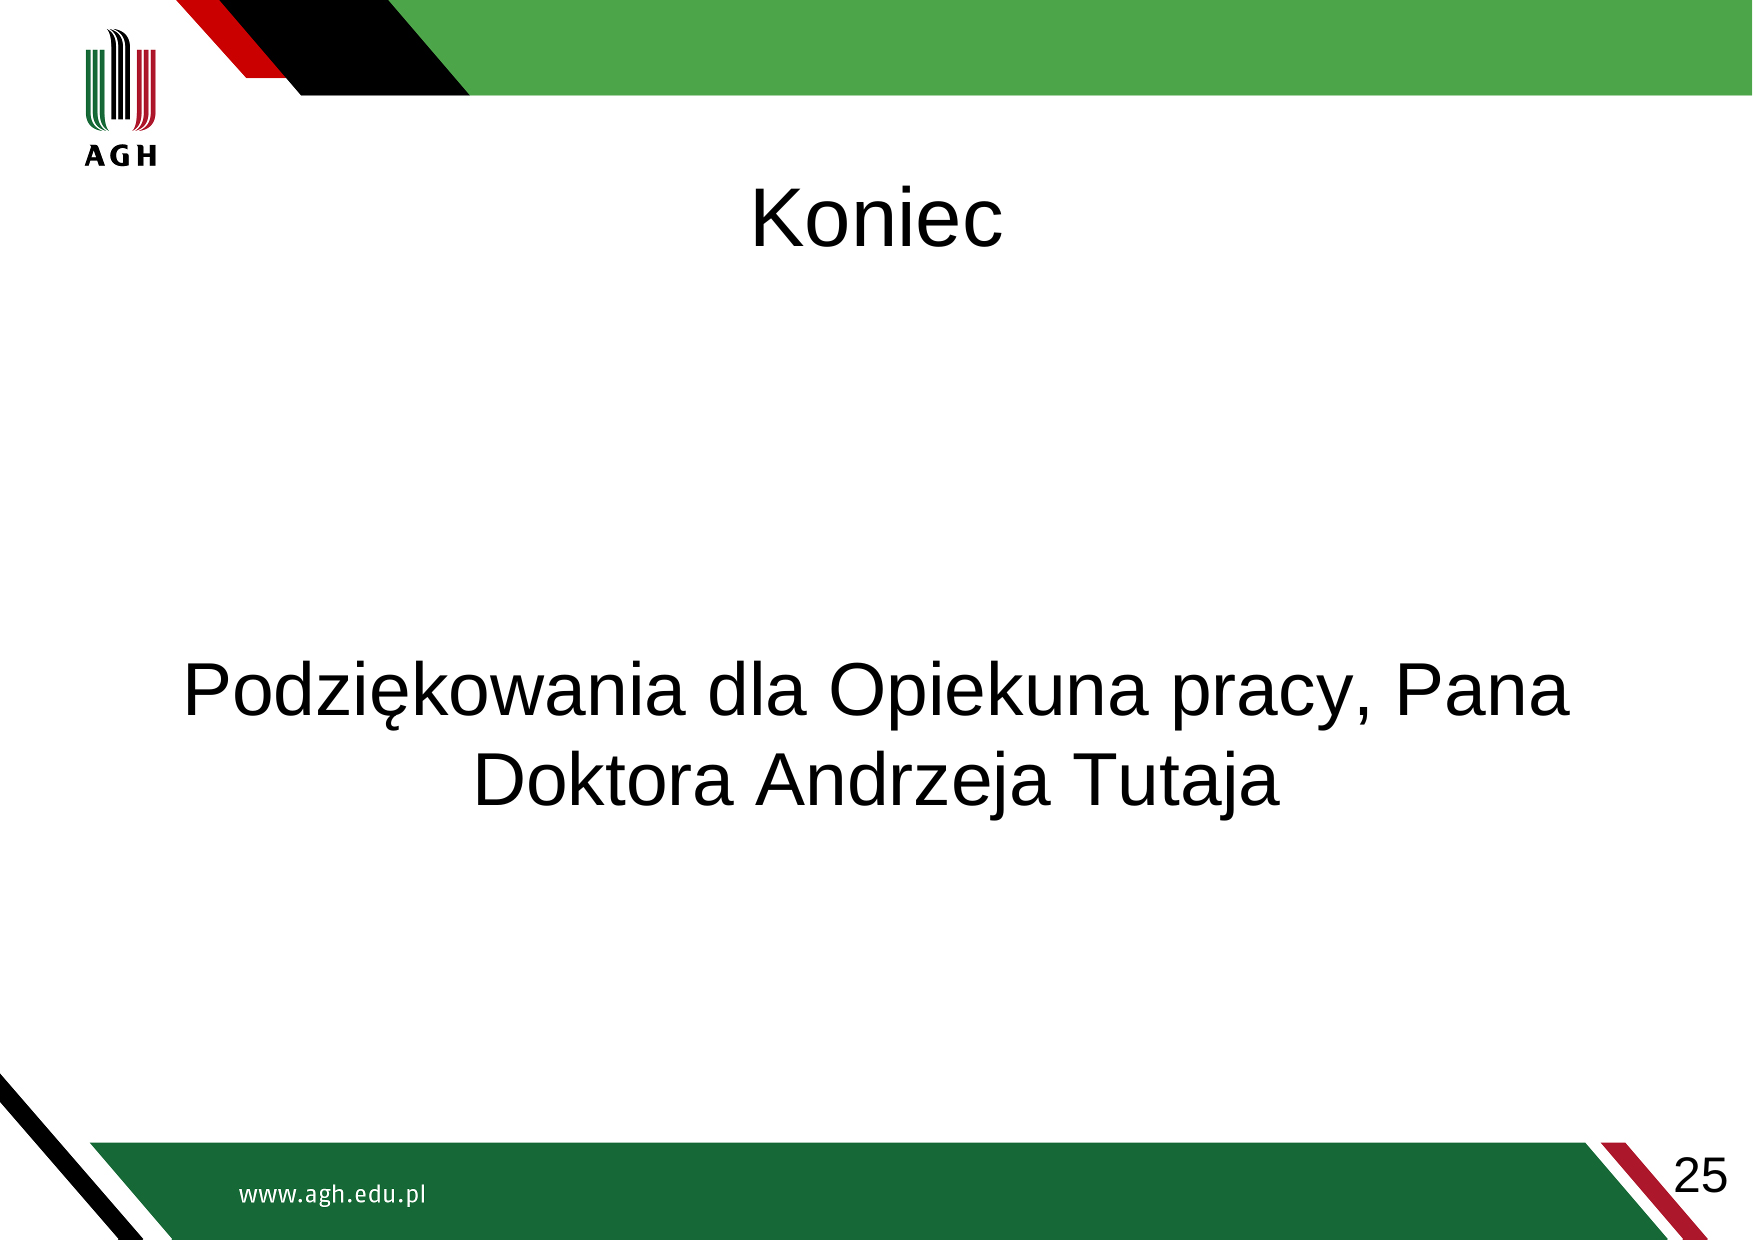

# Koniec
Podziękowania dla Opiekuna pracy, Pana Doktora Andrzeja Tutaja
25